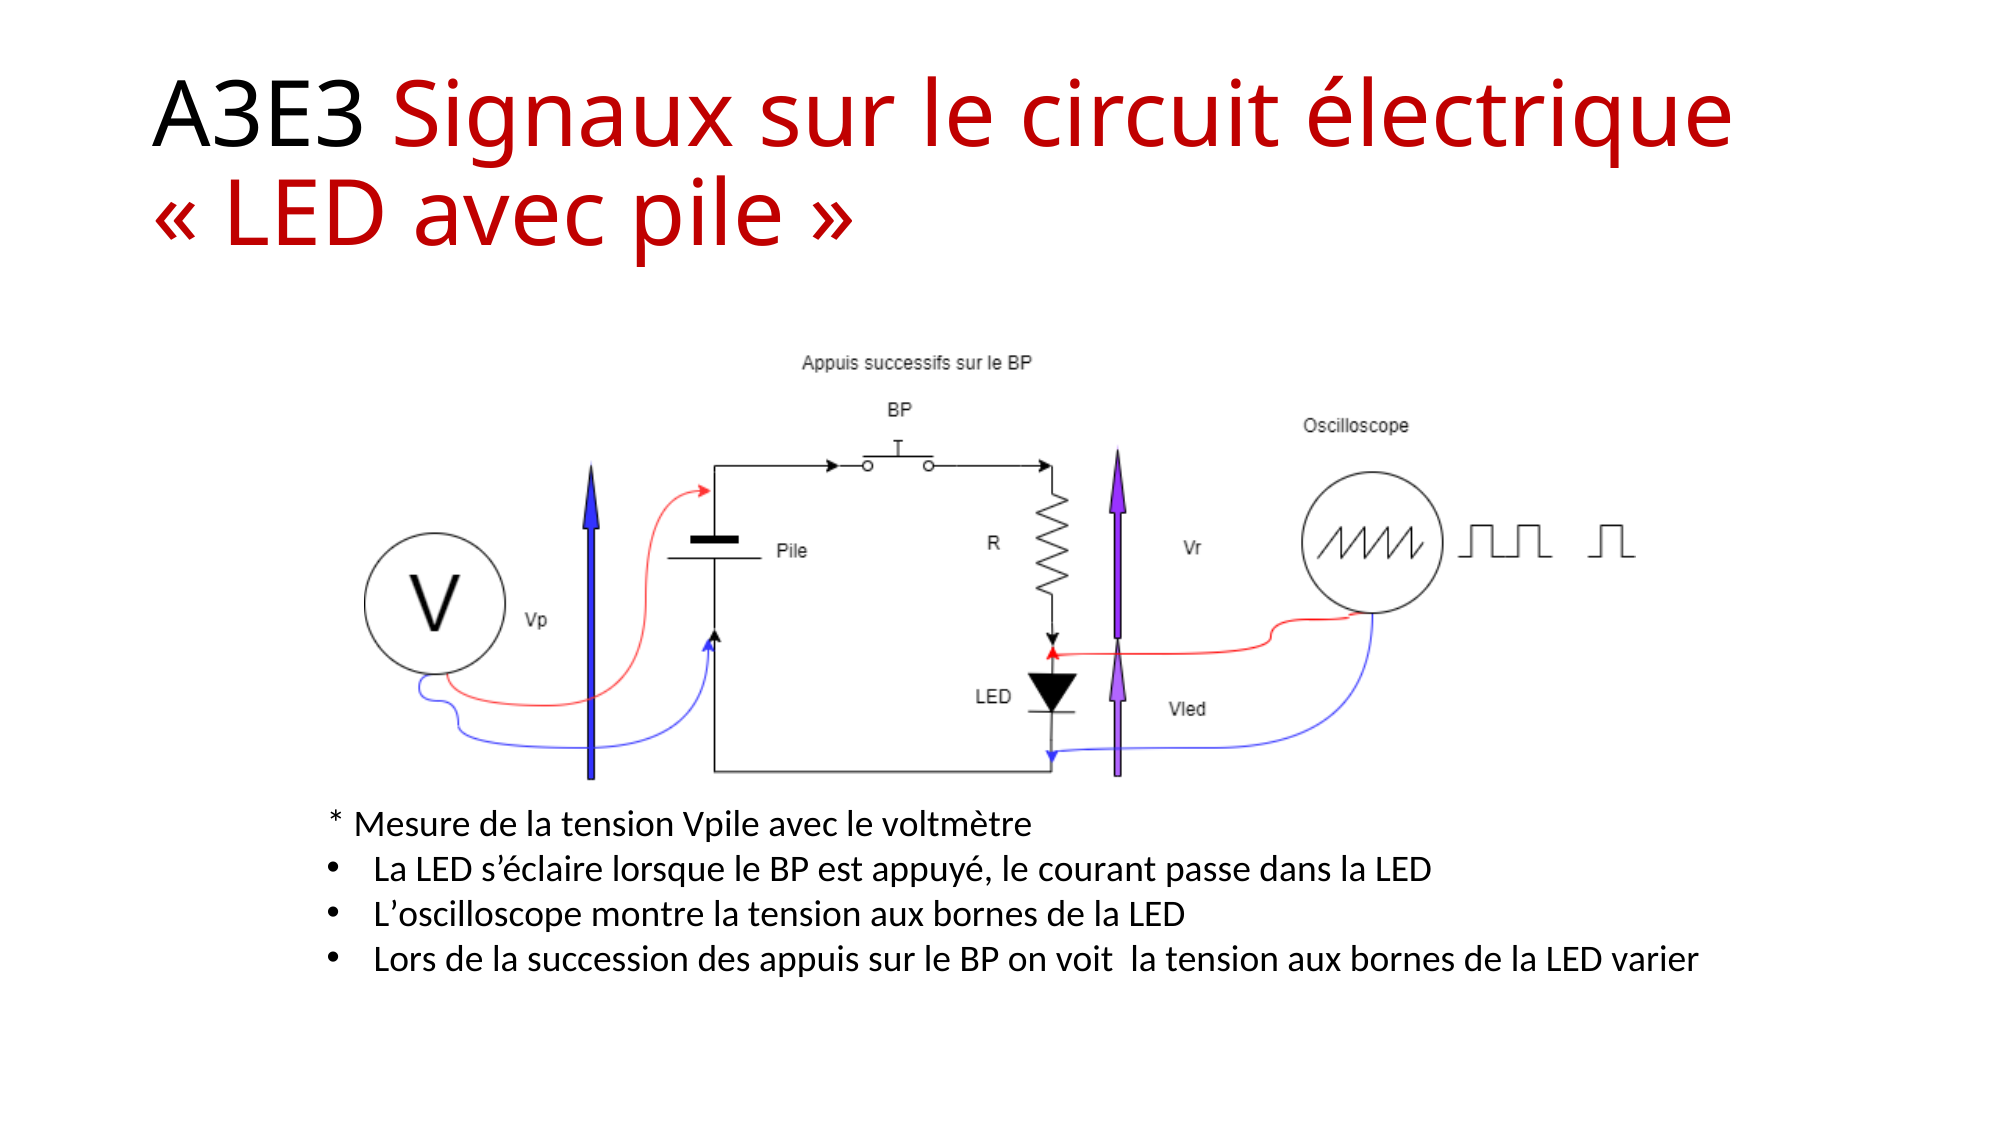

A3E3 Signaux sur le circuit électrique « LED avec pile »
* Mesure de la tension Vpile avec le voltmètre
La LED s’éclaire lorsque le BP est appuyé, le courant passe dans la LED
L’oscilloscope montre la tension aux bornes de la LED
Lors de la succession des appuis sur le BP on voit la tension aux bornes de la LED varier